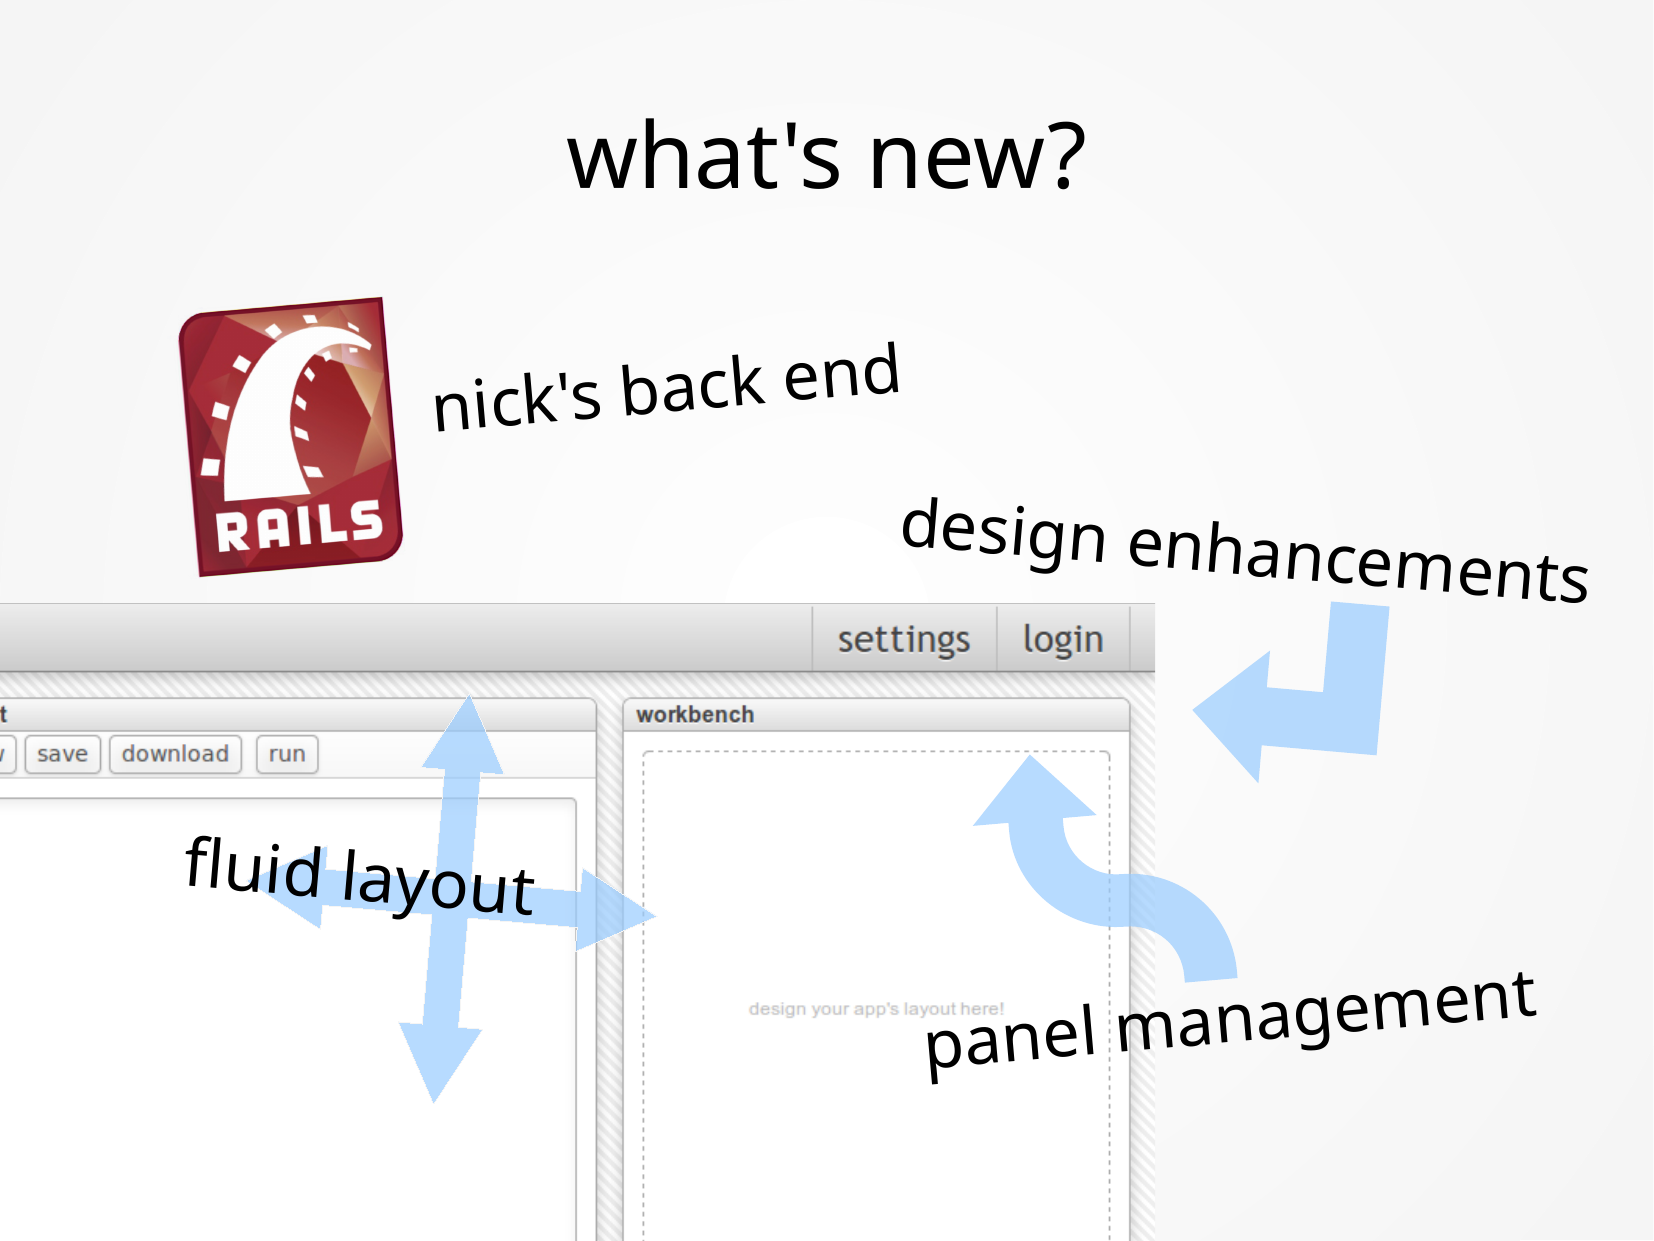

# what's new?
nick's back end
design enhancements
fluid layout
panel management